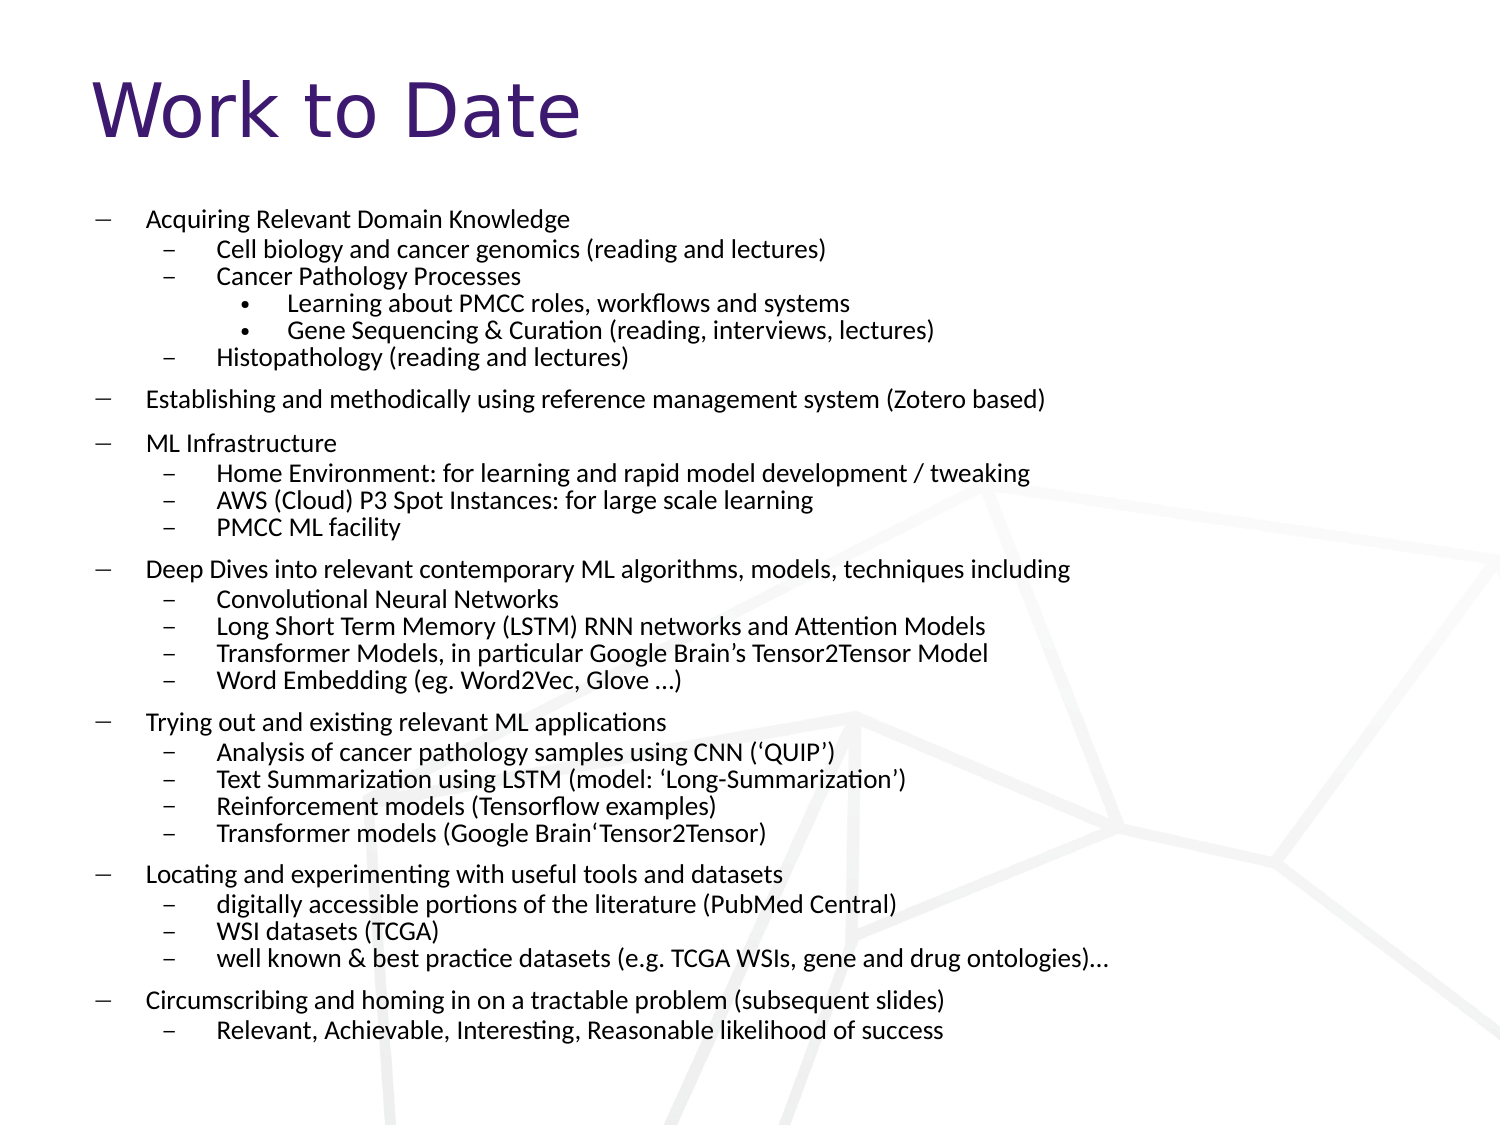

# Work to Date
Acquiring Relevant Domain Knowledge
Cell biology and cancer genomics (reading and lectures)
Cancer Pathology Processes
Learning about PMCC roles, workflows and systems
Gene Sequencing & Curation (reading, interviews, lectures)
Histopathology (reading and lectures)
Establishing and methodically using reference management system (Zotero based)
ML Infrastructure
Home Environment: for learning and rapid model development / tweaking
AWS (Cloud) P3 Spot Instances: for large scale learning
PMCC ML facility
Deep Dives into relevant contemporary ML algorithms, models, techniques including
Convolutional Neural Networks
Long Short Term Memory (LSTM) RNN networks and Attention Models
Transformer Models, in particular Google Brain’s Tensor2Tensor Model
Word Embedding (eg. Word2Vec, Glove …)
Trying out and existing relevant ML applications
Analysis of cancer pathology samples using CNN (‘QUIP’)
Text Summarization using LSTM (model: ‘Long-Summarization’)
Reinforcement models (Tensorflow examples)
Transformer models (Google Brain‘Tensor2Tensor)
Locating and experimenting with useful tools and datasets
digitally accessible portions of the literature (PubMed Central)
WSI datasets (TCGA)
well known & best practice datasets (e.g. TCGA WSIs, gene and drug ontologies)…
Circumscribing and homing in on a tractable problem (subsequent slides)
Relevant, Achievable, Interesting, Reasonable likelihood of success